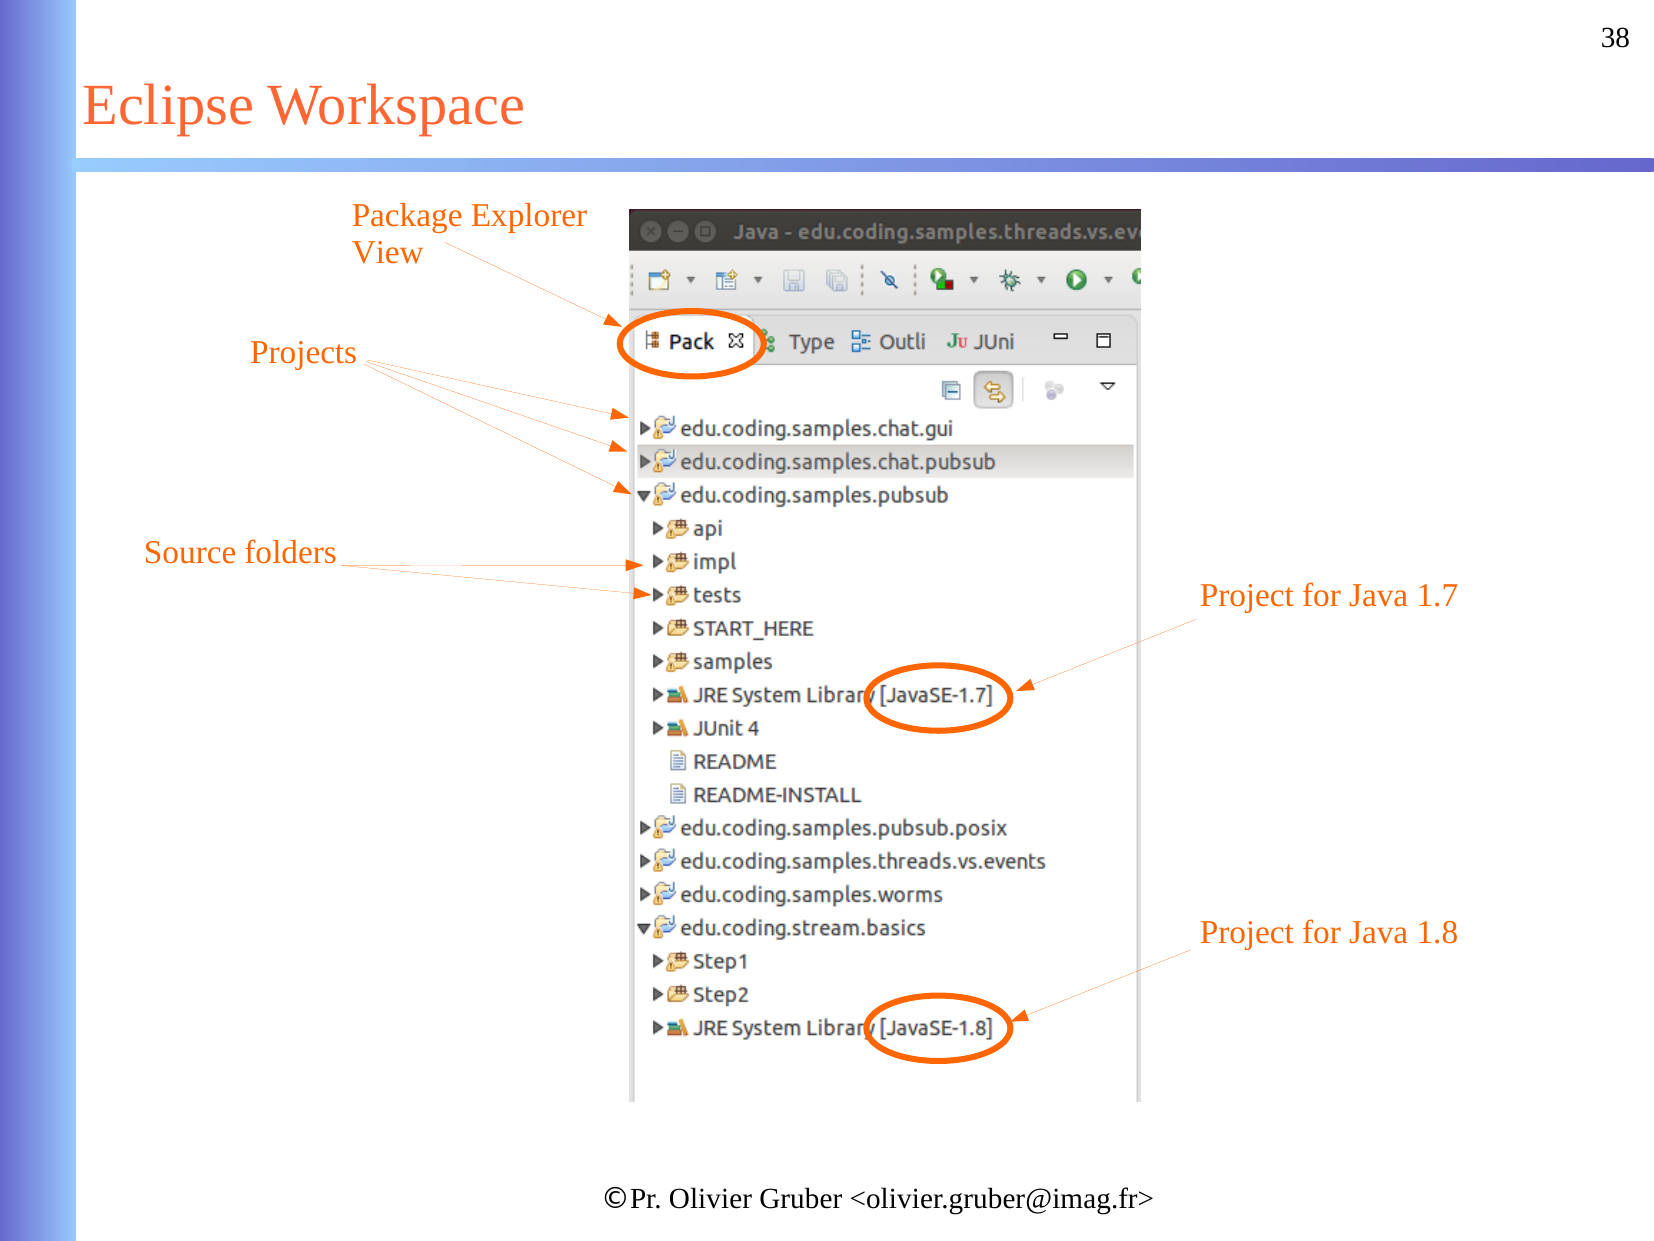

38
# Eclipse Workspace
Package Explorer
View
Projects
Source folders
Project for Java 1.7
Project for Java 1.8